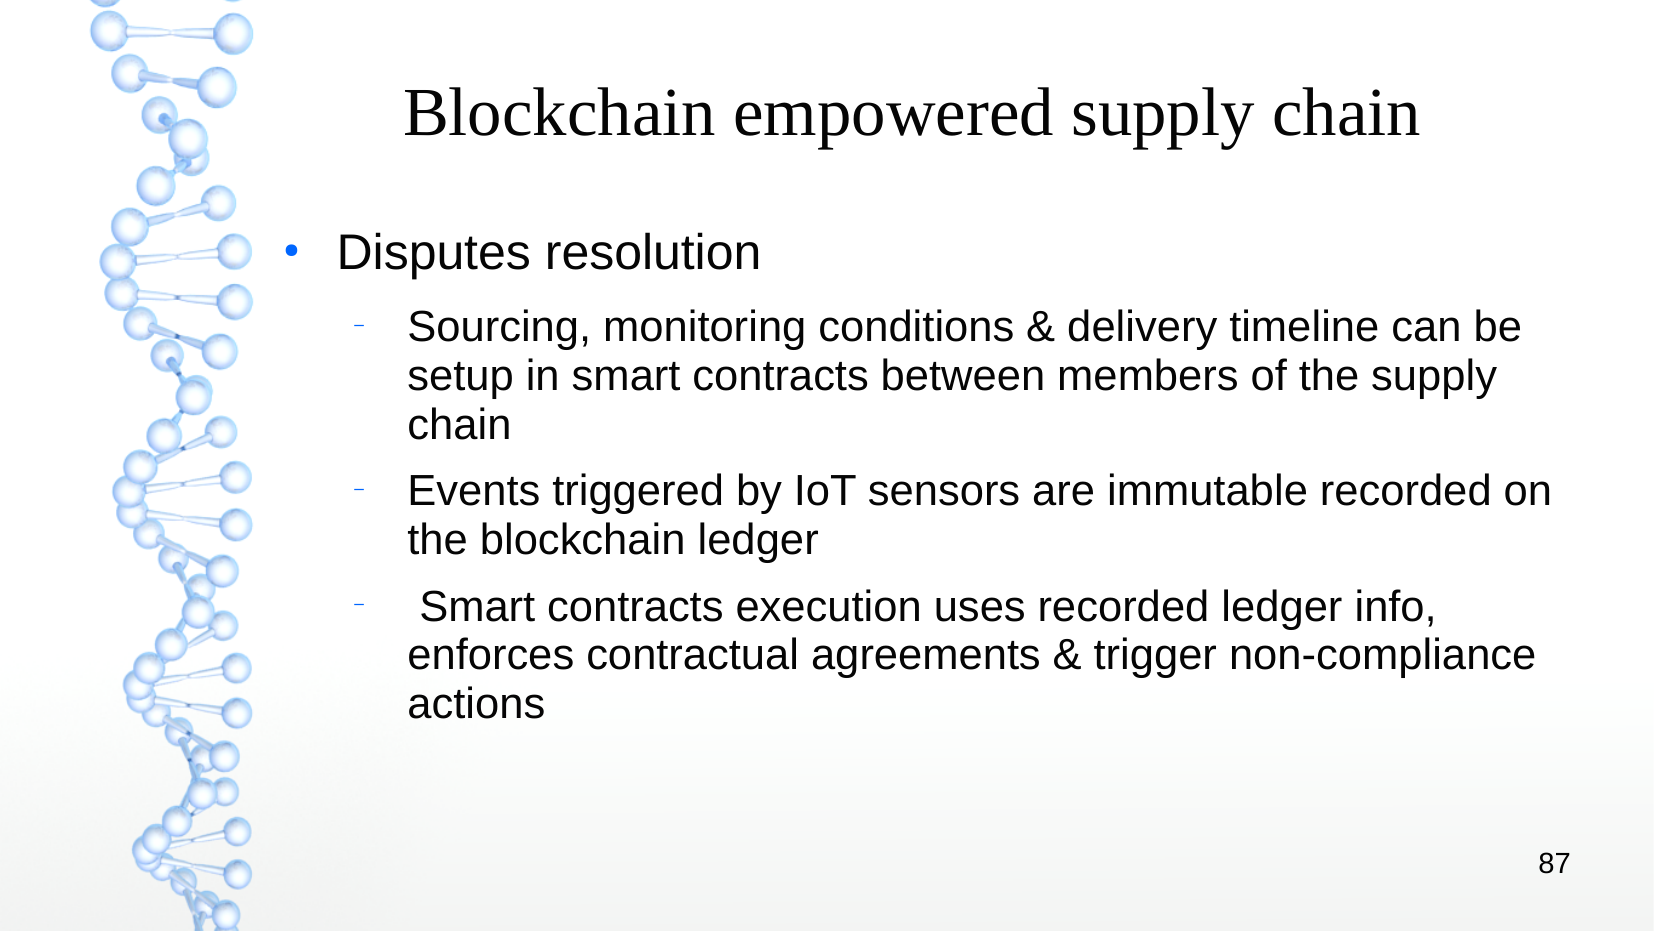

Blockchain empowered supply chain
# Disputes resolution
Sourcing, monitoring conditions & delivery timeline can be setup in smart contracts between members of the supply chain
Events triggered by IoT sensors are immutable recorded on the blockchain ledger
 Smart contracts execution uses recorded ledger info, enforces contractual agreements & trigger non-compliance actions
87